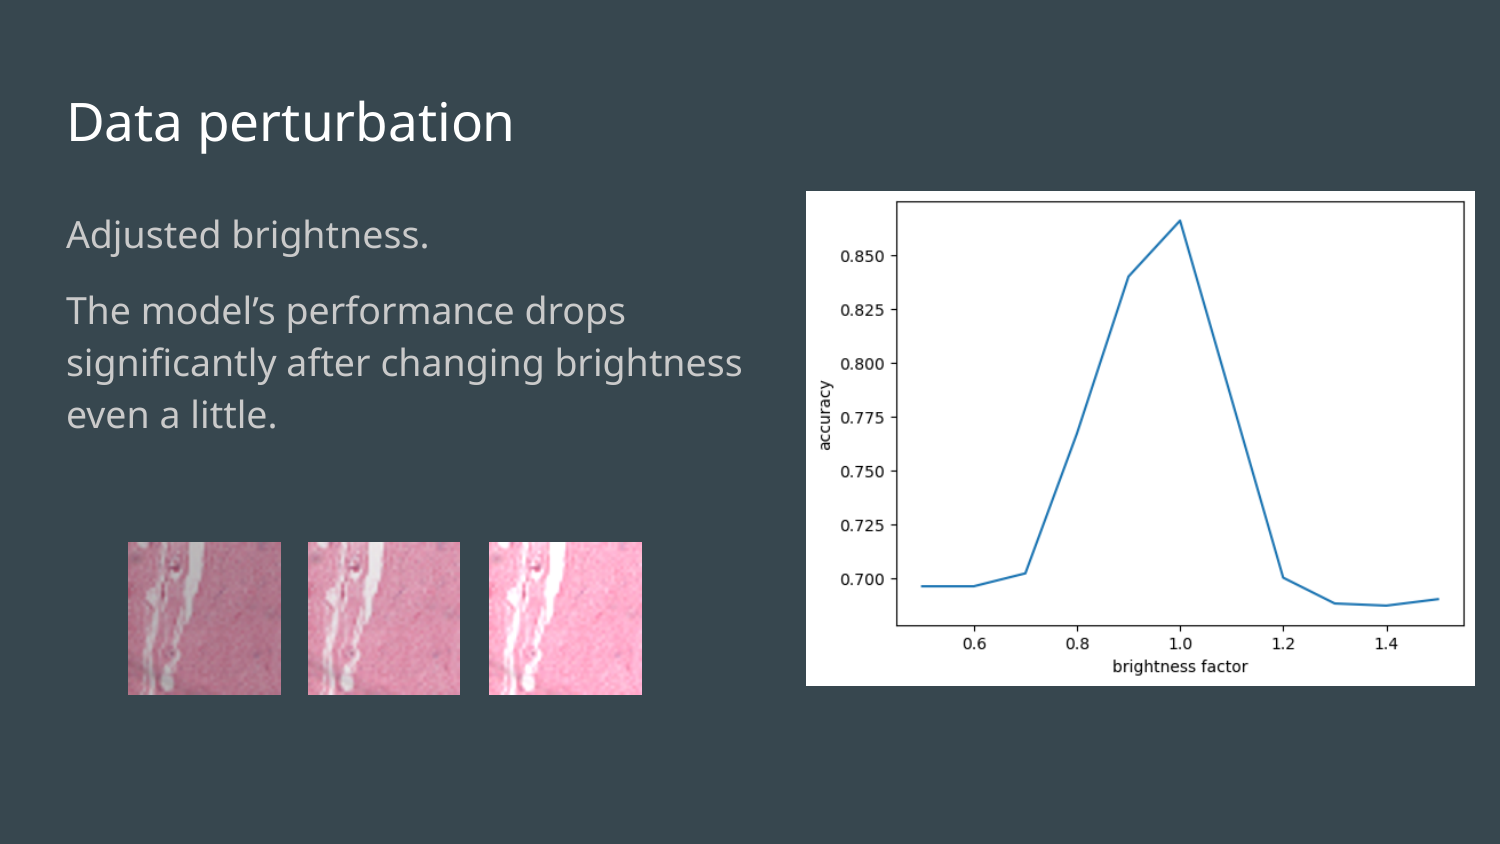

# Data perturbation
Adjusted brightness.
The model’s performance drops significantly after changing brightness even a little.